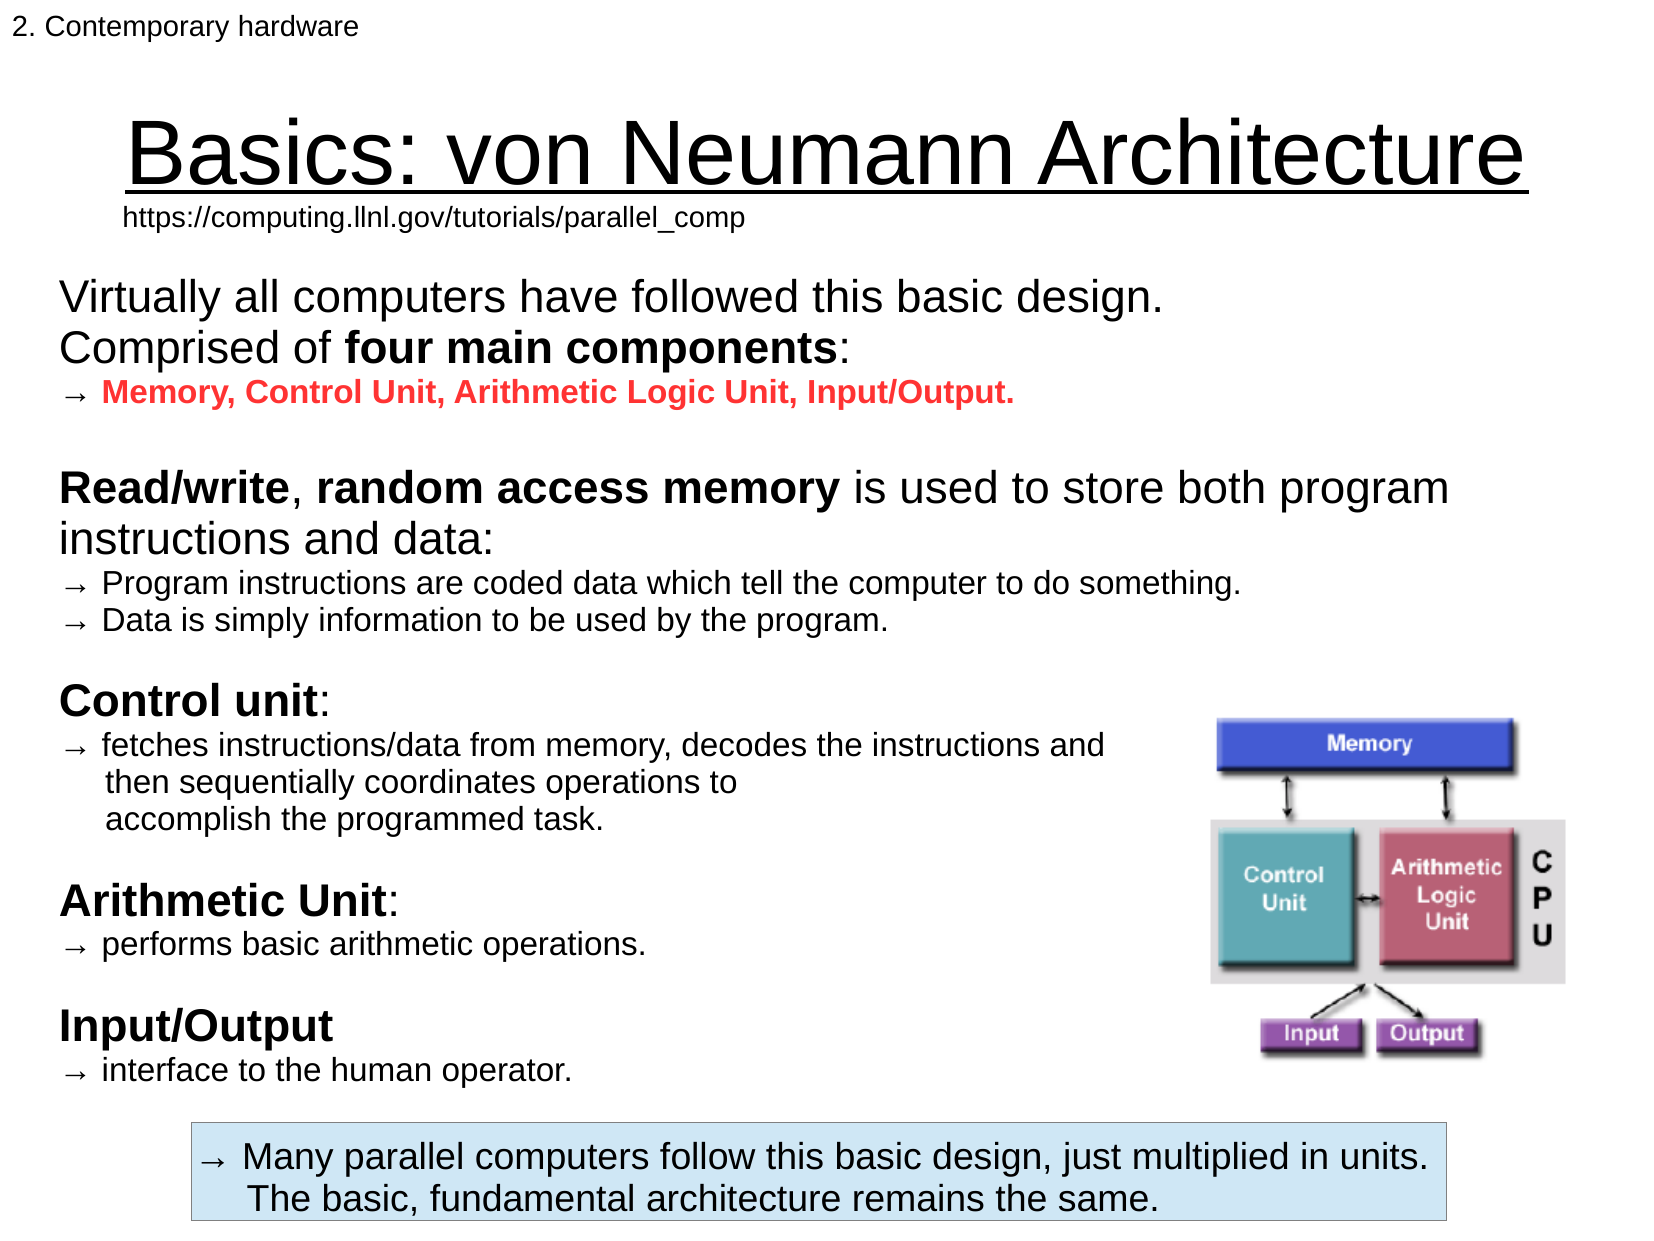

2. Contemporary hardware
# Basics: von Neumann Architecture
https://computing.llnl.gov/tutorials/parallel_comp
Virtually all computers have followed this basic design.
Comprised of four main components:
→ Memory, Control Unit, Arithmetic Logic Unit, Input/Output.
Read/write, random access memory is used to store both program instructions and data:
→ Program instructions are coded data which tell the computer to do something.
→ Data is simply information to be used by the program.
Control unit:
→ fetches instructions/data from memory, decodes the instructions and
 then sequentially coordinates operations to
 accomplish the programmed task.
Arithmetic Unit:
→ performs basic arithmetic operations.
Input/Output
→ interface to the human operator.
→ Many parallel computers follow this basic design, just multiplied in units.
 The basic, fundamental architecture remains the same.